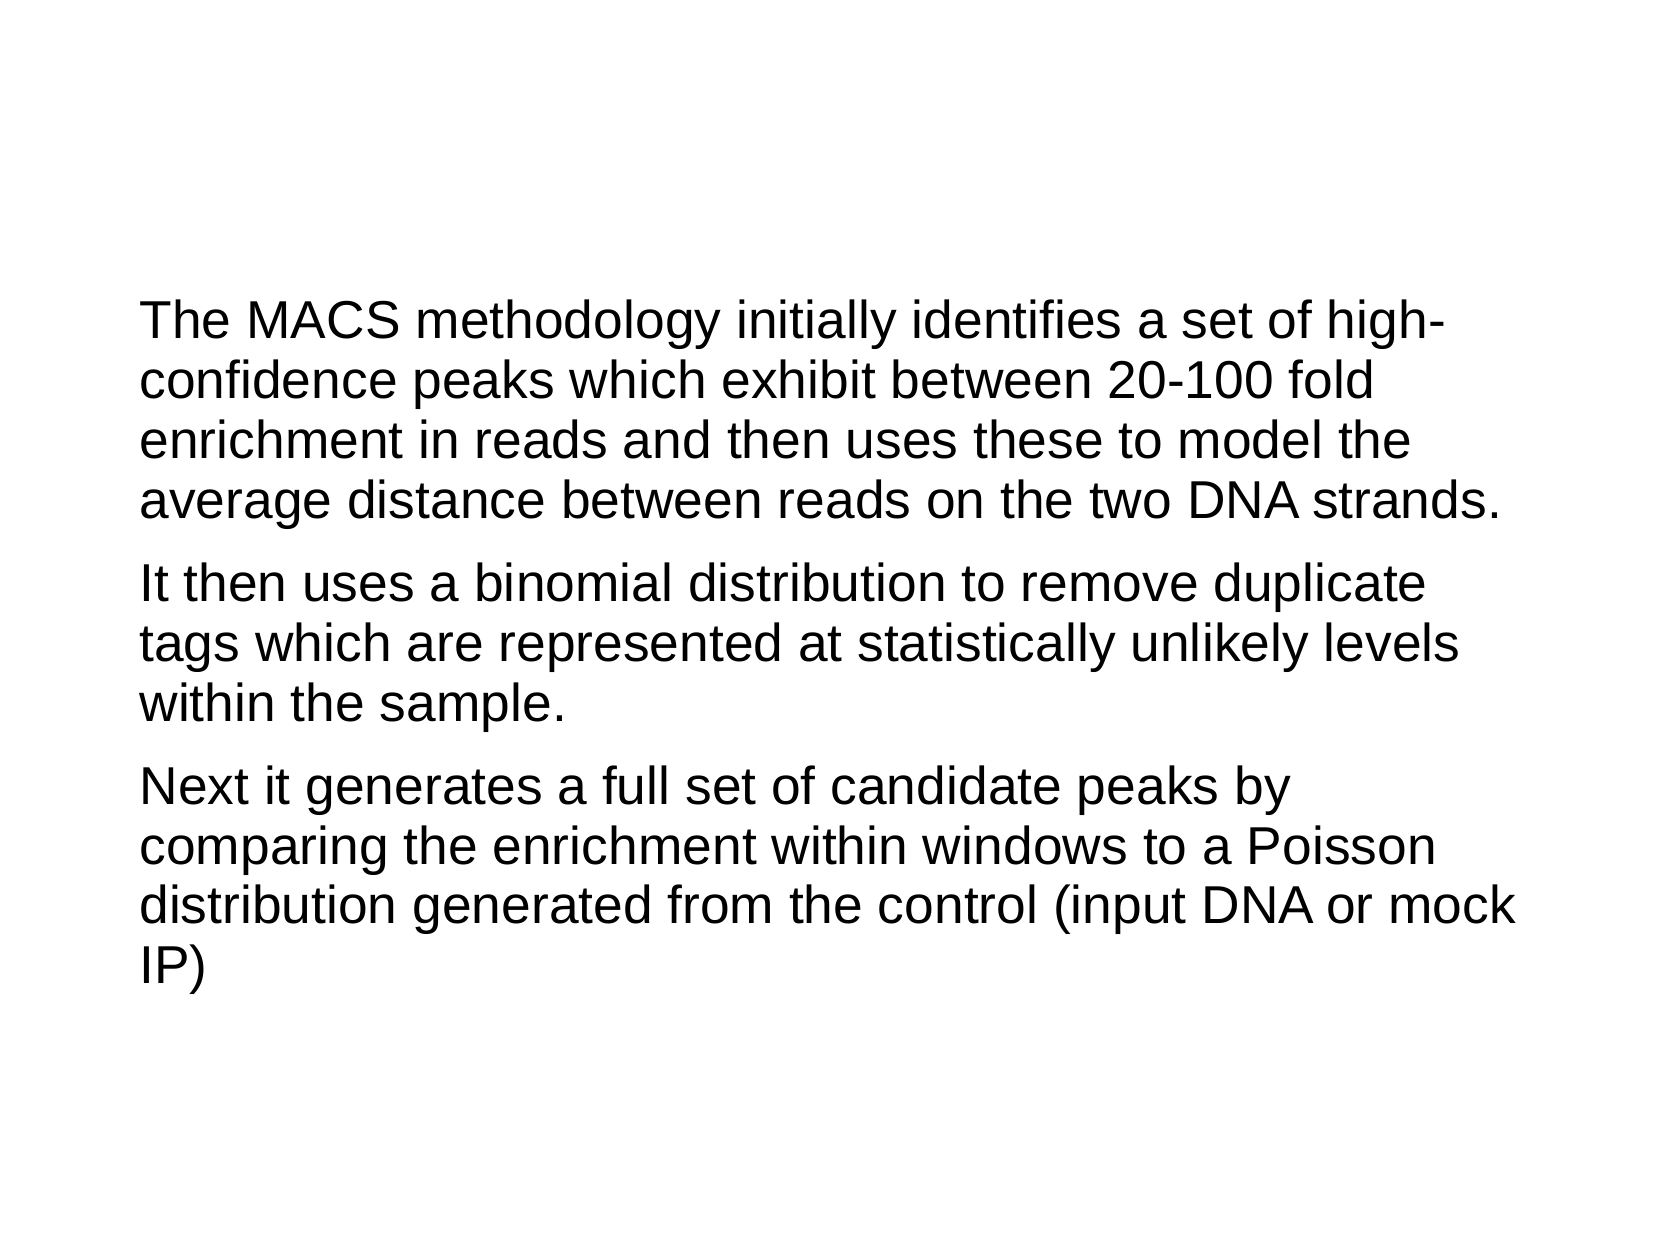

#
The MACS methodology initially identifies a set of high-confidence peaks which exhibit between 20-100 fold enrichment in reads and then uses these to model the average distance between reads on the two DNA strands.
It then uses a binomial distribution to remove duplicate tags which are represented at statistically unlikely levels within the sample.
Next it generates a full set of candidate peaks by comparing the enrichment within windows to a Poisson distribution generated from the control (input DNA or mock IP)